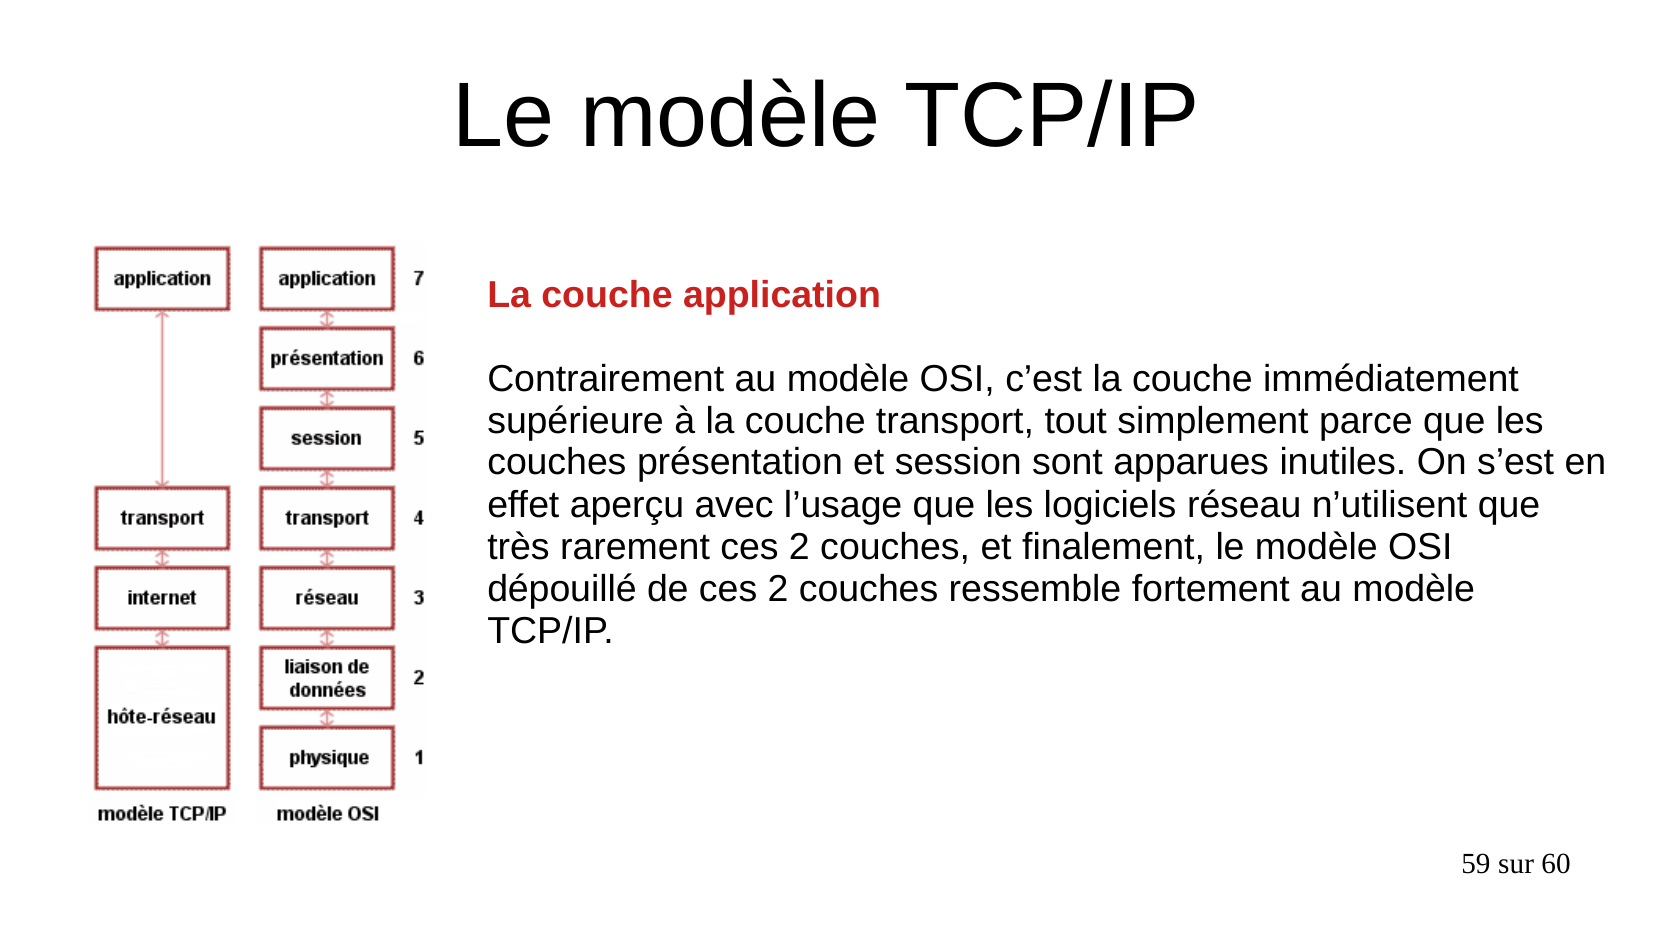

# Le modèle TCP/IP
La couche application
Contrairement au modèle OSI, c’est la couche immédiatement supérieure à la couche transport, tout simplement parce que les couches présentation et session sont apparues inutiles. On s’est en effet aperçu avec l’usage que les logiciels réseau n’utilisent que très rarement ces 2 couches, et finalement, le modèle OSI dépouillé de ces 2 couches ressemble fortement au modèle TCP/IP.
59